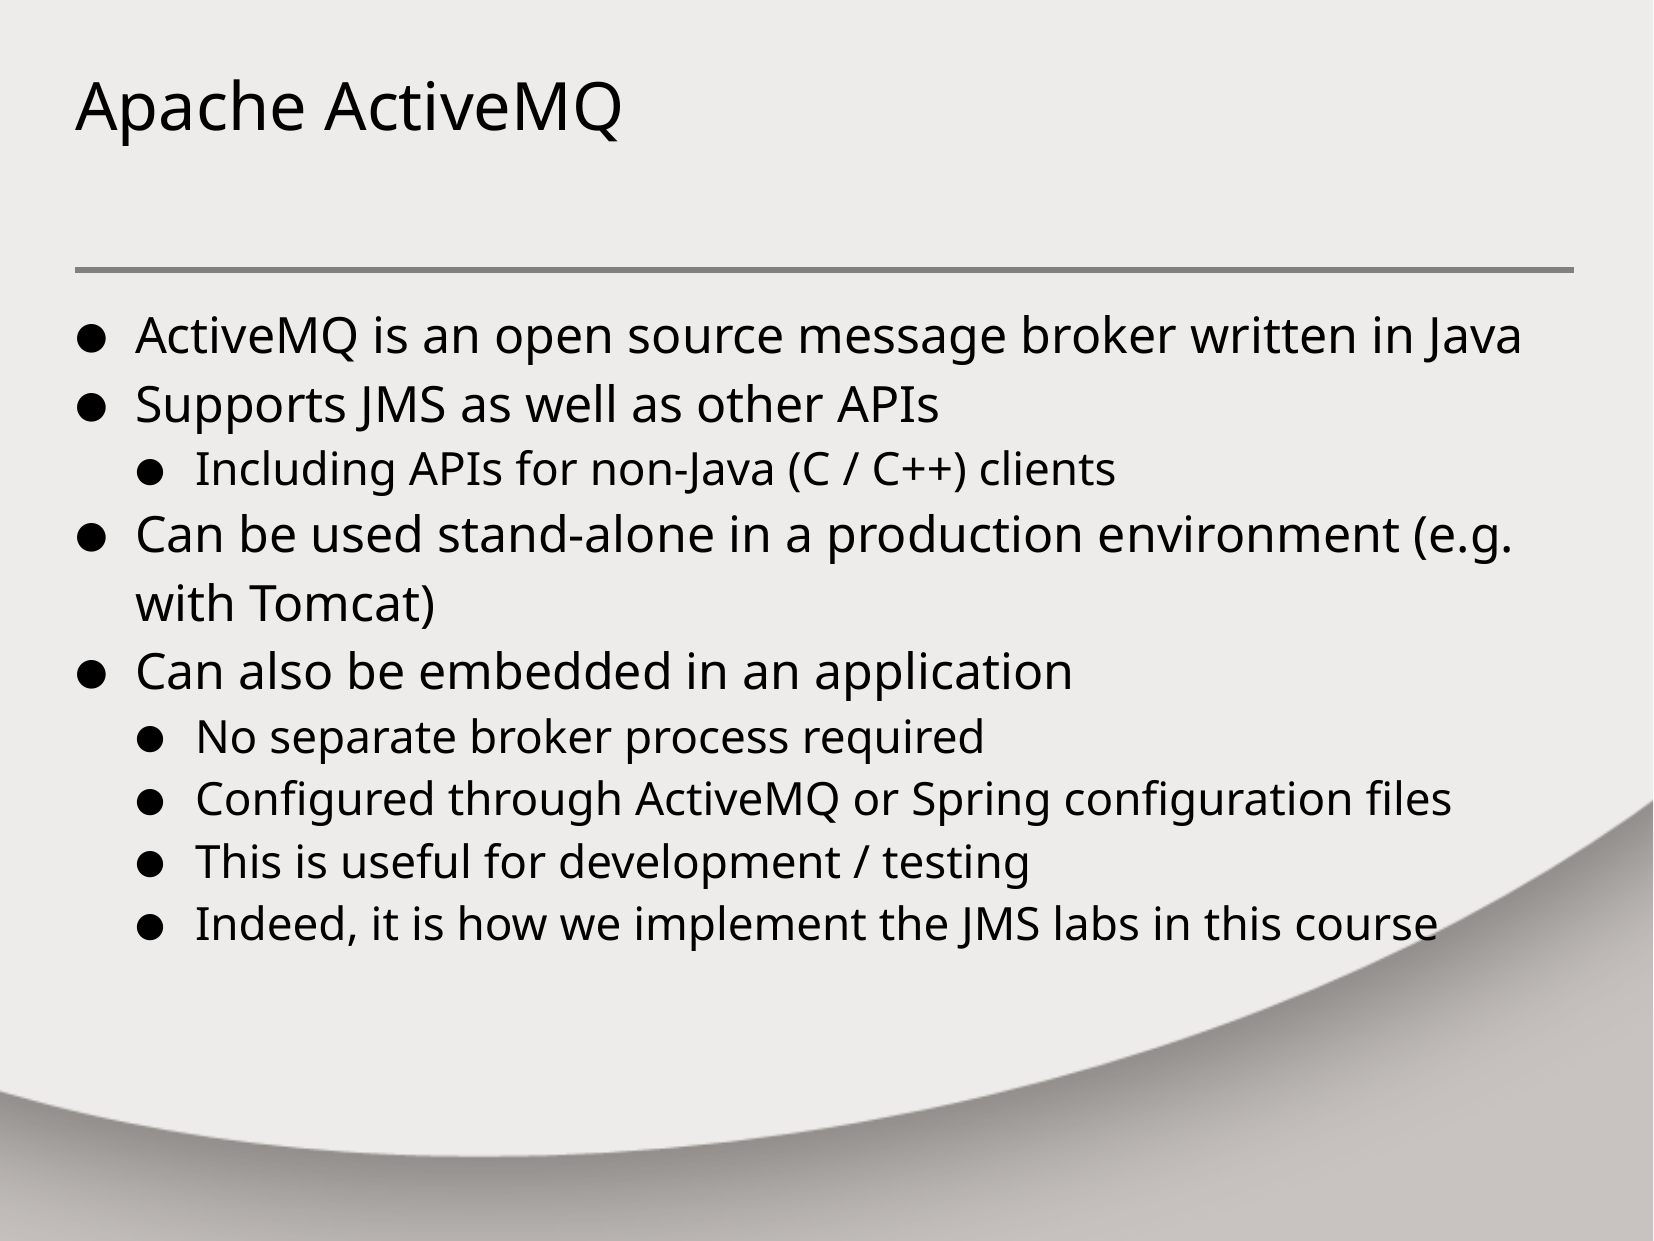

# Apache ActiveMQ
ActiveMQ is an open source message broker written in Java
Supports JMS as well as other APIs
Including APIs for non-Java (C / C++) clients
Can be used stand-alone in a production environment (e.g. with Tomcat)
Can also be embedded in an application
No separate broker process required
Configured through ActiveMQ or Spring configuration files
This is useful for development / testing
Indeed, it is how we implement the JMS labs in this course